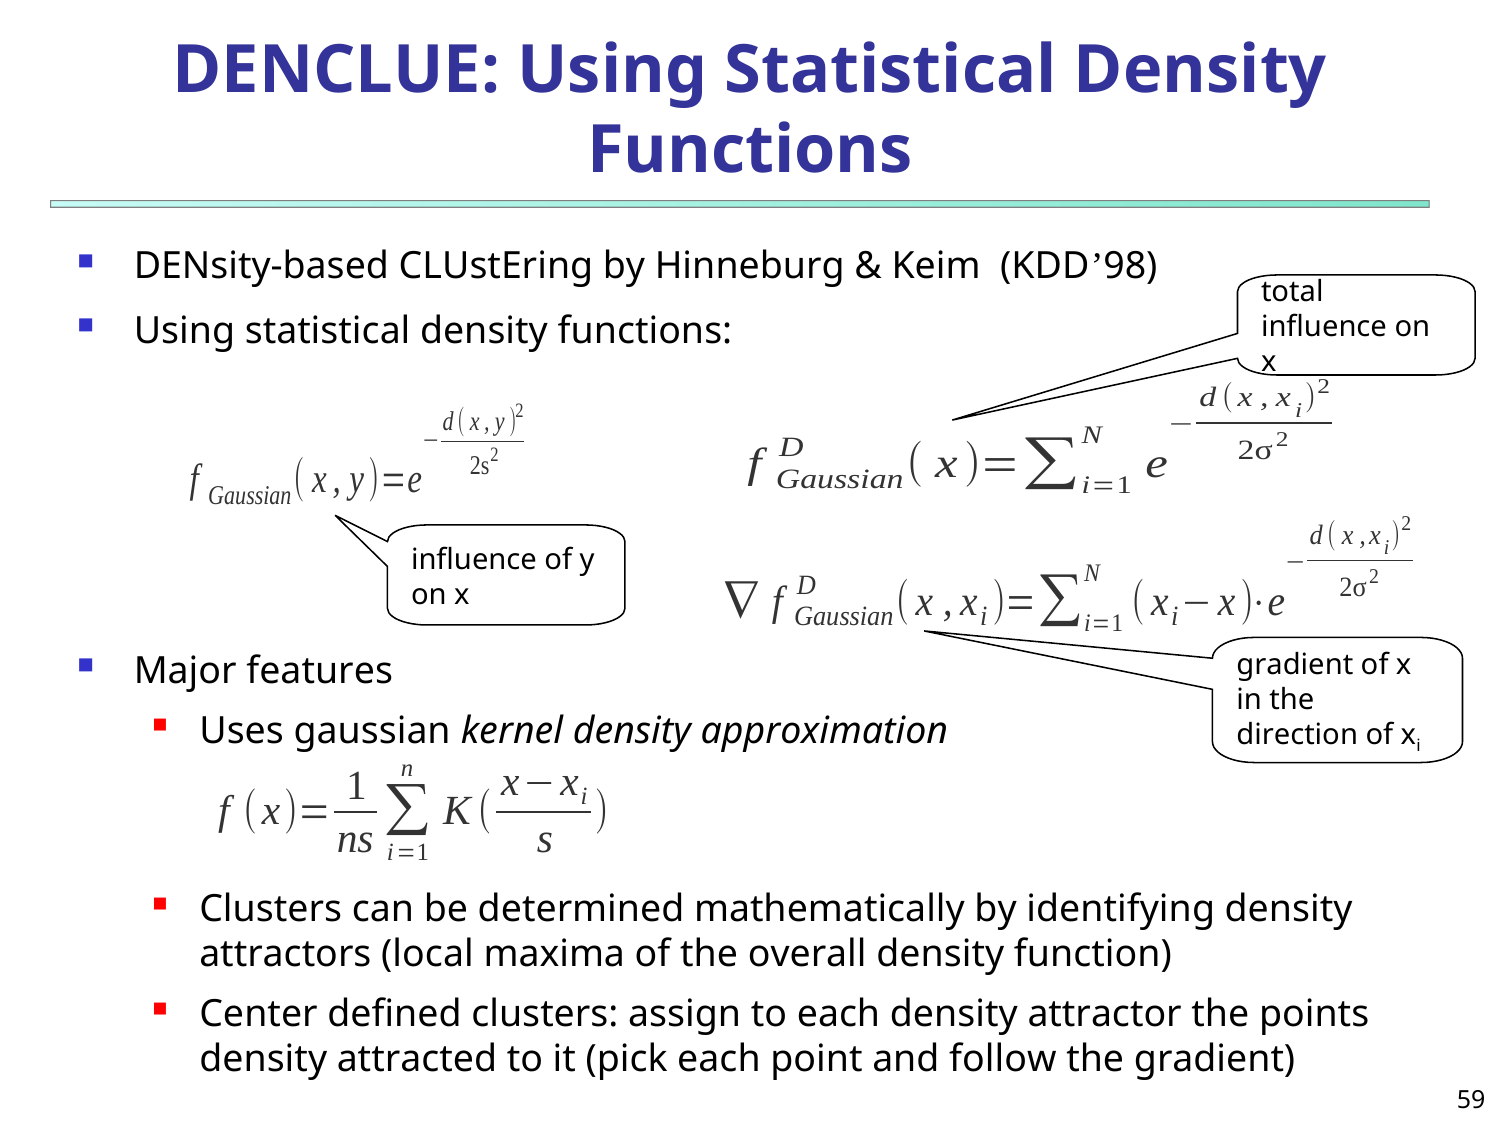

# DENCLUE: Using Statistical Density Functions
DENsity-based CLUstEring by Hinneburg & Keim (KDD’98)
Using statistical density functions:
Major features
Uses gaussian kernel density approximation
Clusters can be determined mathematically by identifying density attractors (local maxima of the overall density function)
Center defined clusters: assign to each density attractor the points density attracted to it (pick each point and follow the gradient)
total influence on x
influence of y on x
gradient of x in the direction of xi